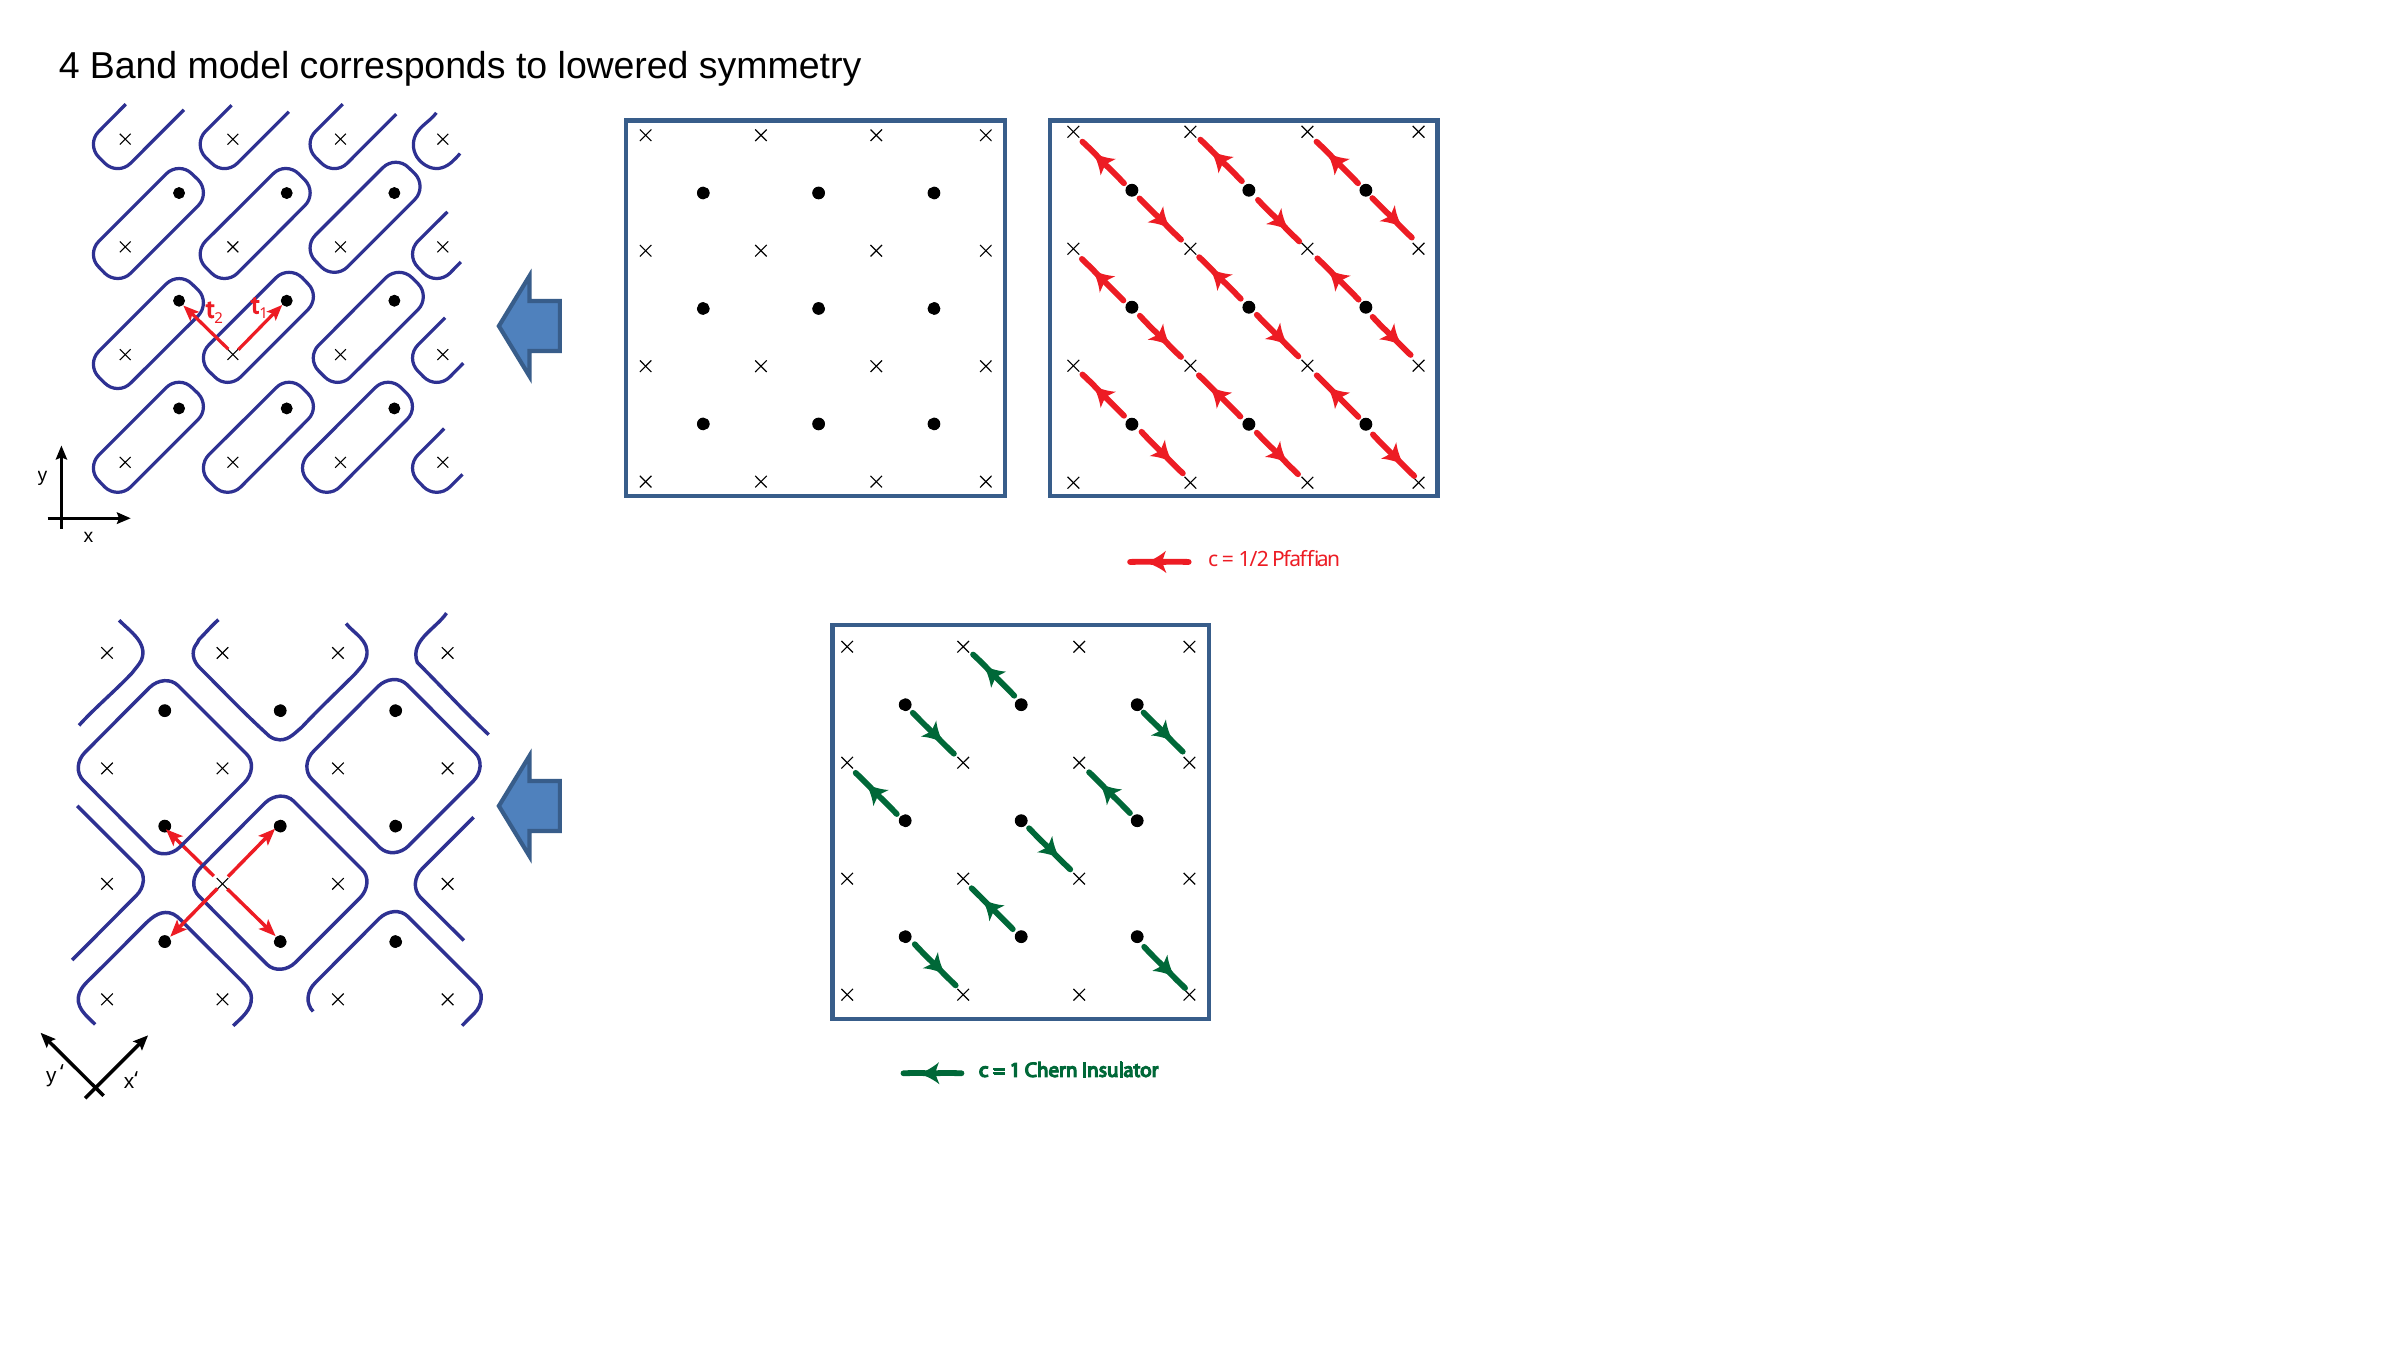

4 Band model corresponds to lowered symmetry